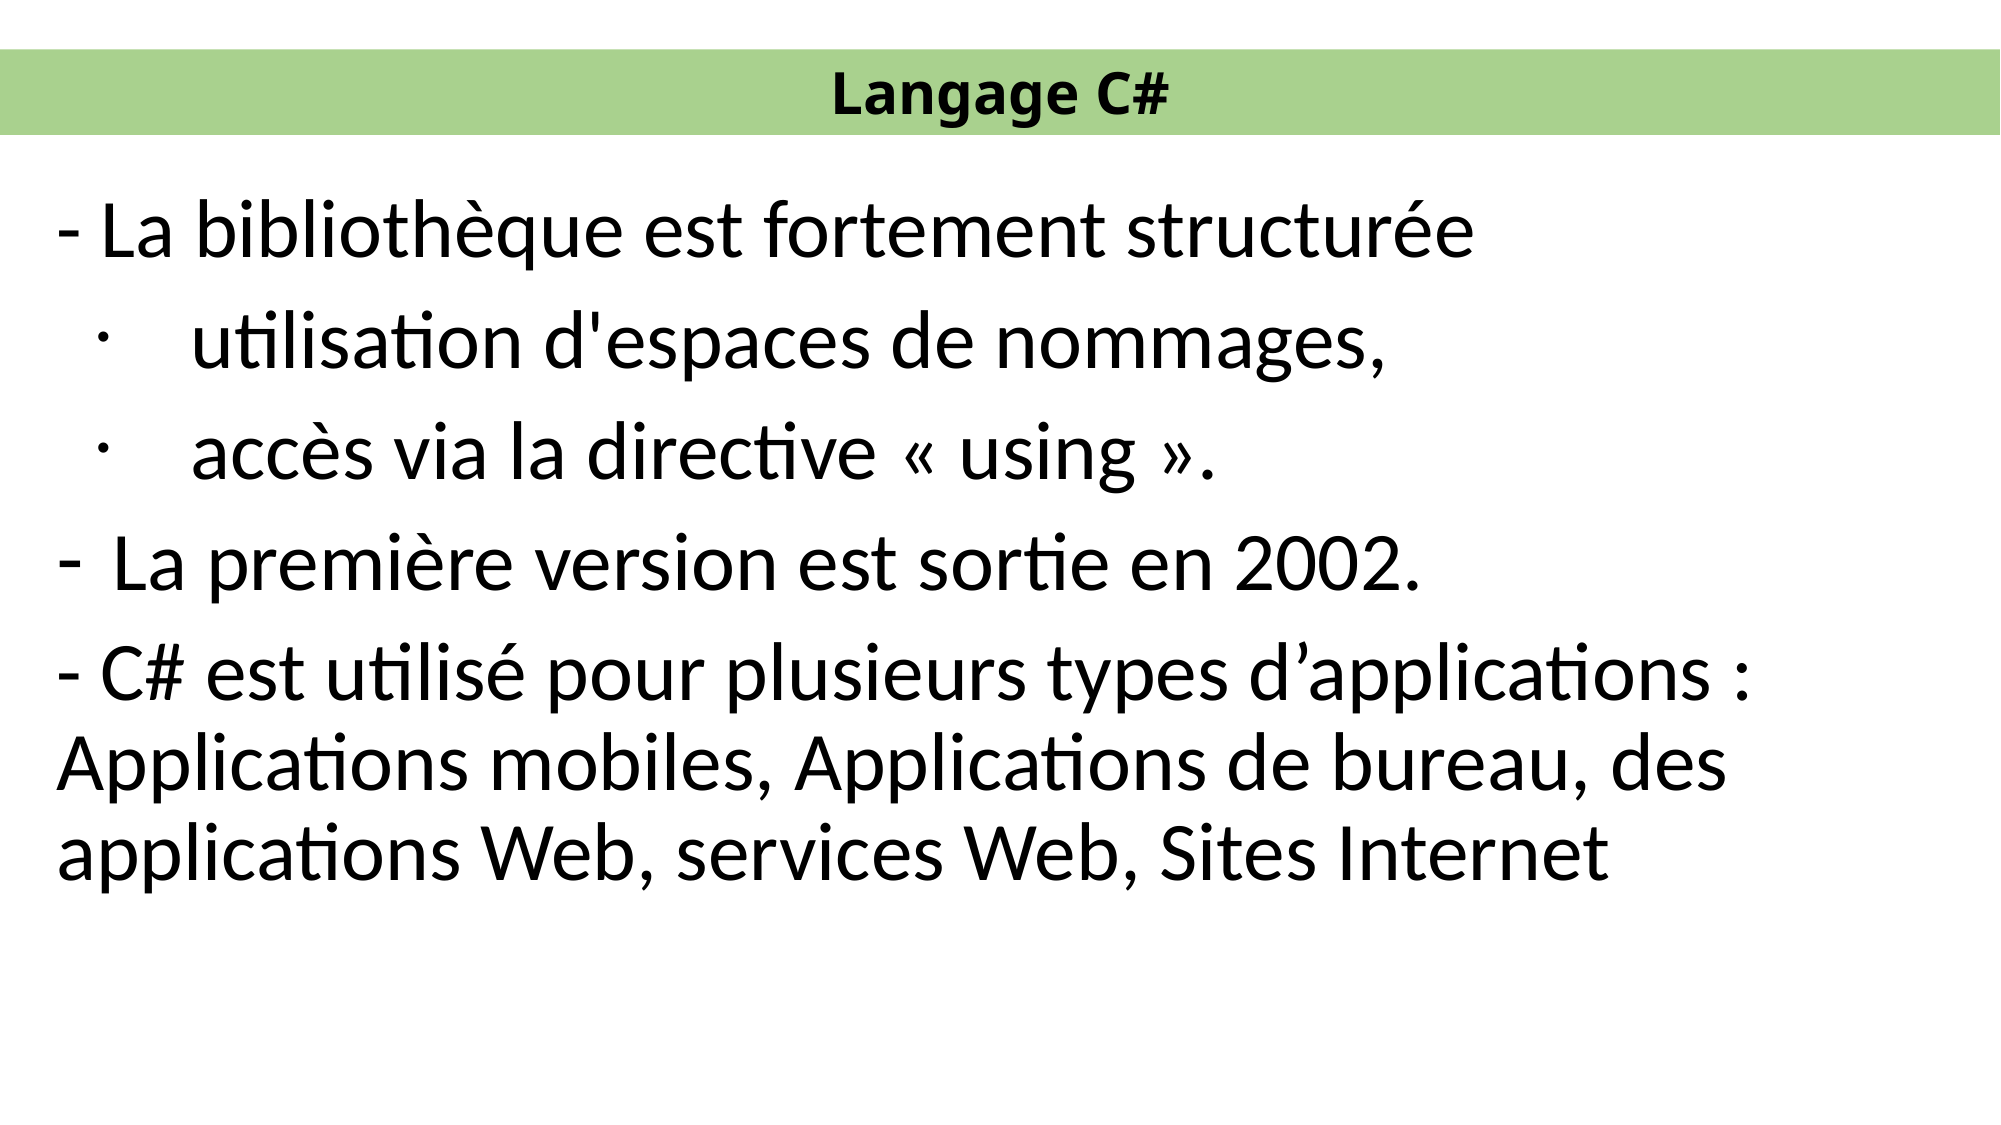

# Langage C#
- La bibliothèque est fortement structurée
utilisation d'espaces de nommages,
accès via la directive « using ».
La première version est sortie en 2002.
- C# est utilisé pour plusieurs types d’applications : Applications mobiles, Applications de bureau, des applications Web, services Web, Sites Internet